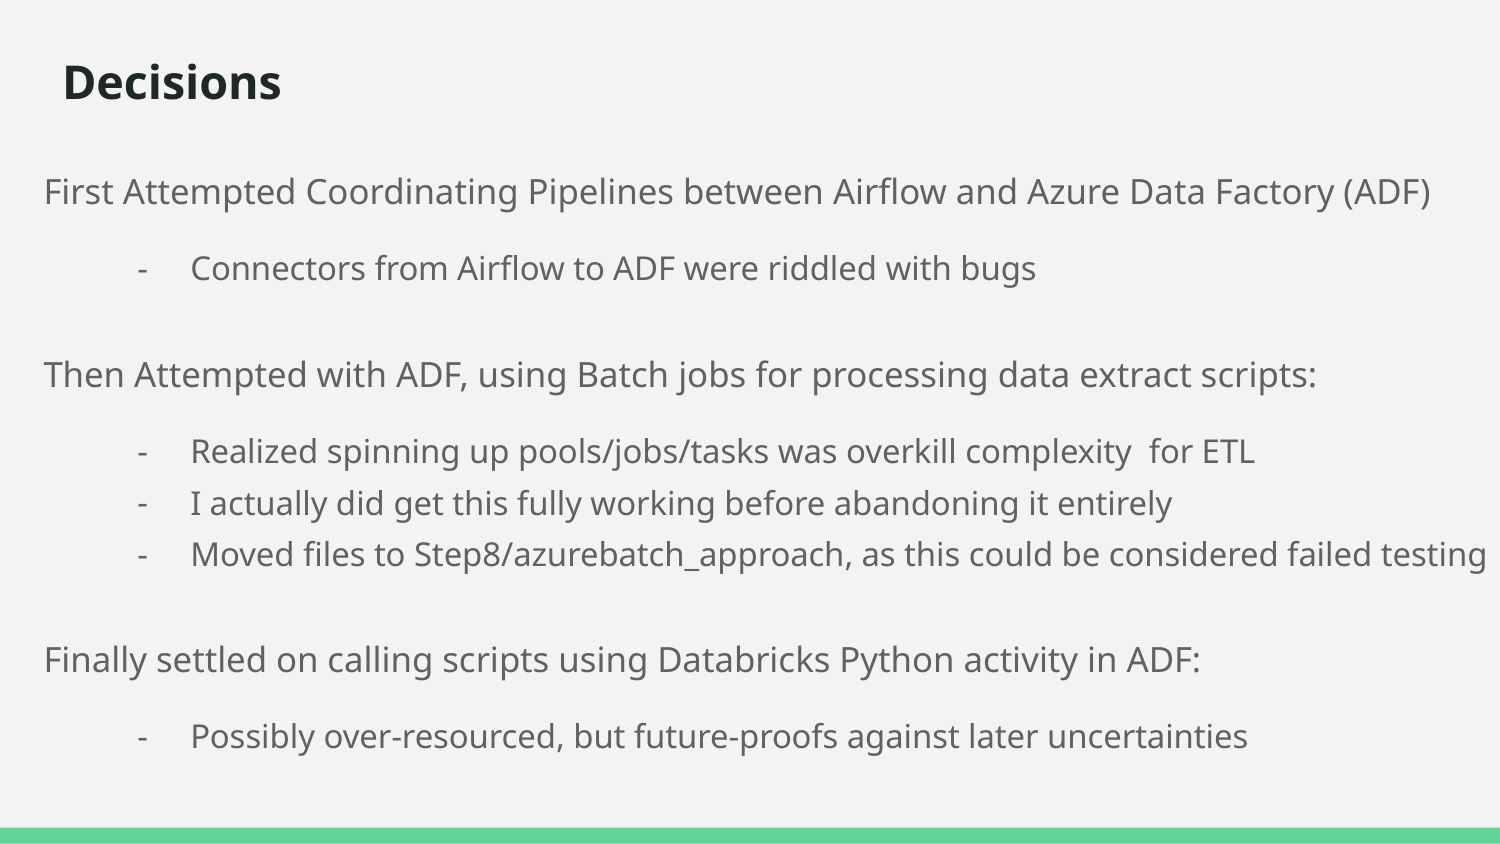

Decisions
First Attempted Coordinating Pipelines between Airflow and Azure Data Factory (ADF)
Connectors from Airflow to ADF were riddled with bugs
Then Attempted with ADF, using Batch jobs for processing data extract scripts:
Realized spinning up pools/jobs/tasks was overkill complexity for ETL
I actually did get this fully working before abandoning it entirely
Moved files to Step8/azurebatch_approach, as this could be considered failed testing
Finally settled on calling scripts using Databricks Python activity in ADF:
Possibly over-resourced, but future-proofs against later uncertainties